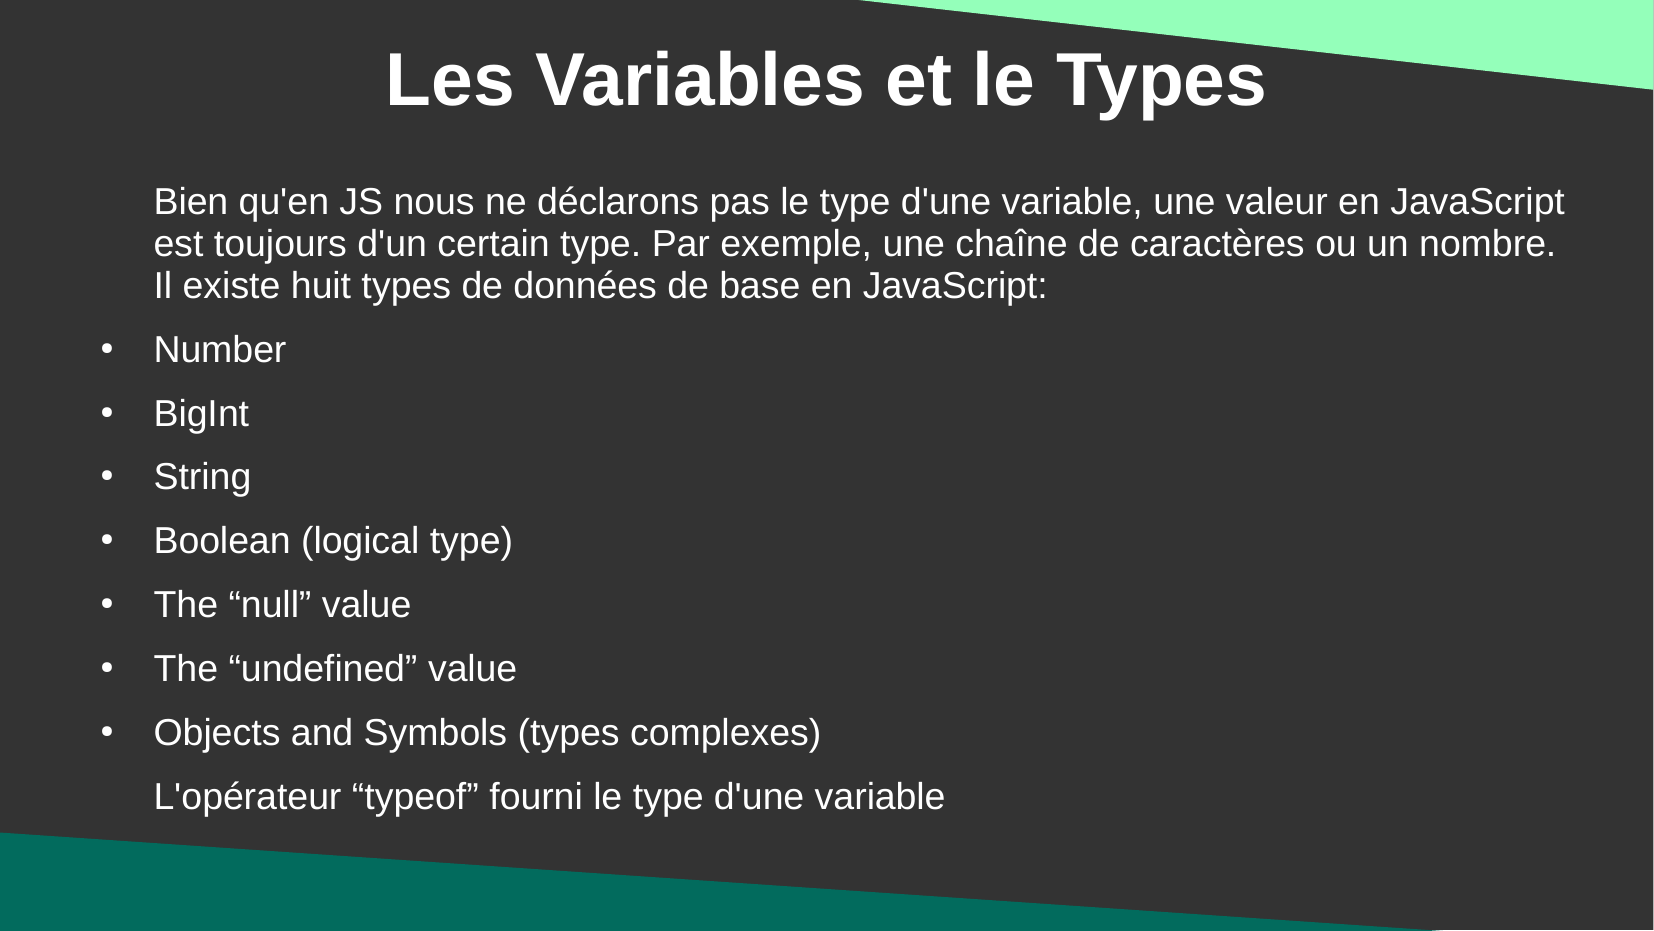

# Les Variables et le Types
Bien qu'en JS nous ne déclarons pas le type d'une variable, une valeur en JavaScript est toujours d'un certain type. Par exemple, une chaîne de caractères ou un nombre.
Il existe huit types de données de base en JavaScript:
Number
BigInt
String
Boolean (logical type)
The “null” value
The “undefined” value
Objects and Symbols (types complexes)
L'opérateur “typeof” fourni le type d'une variable